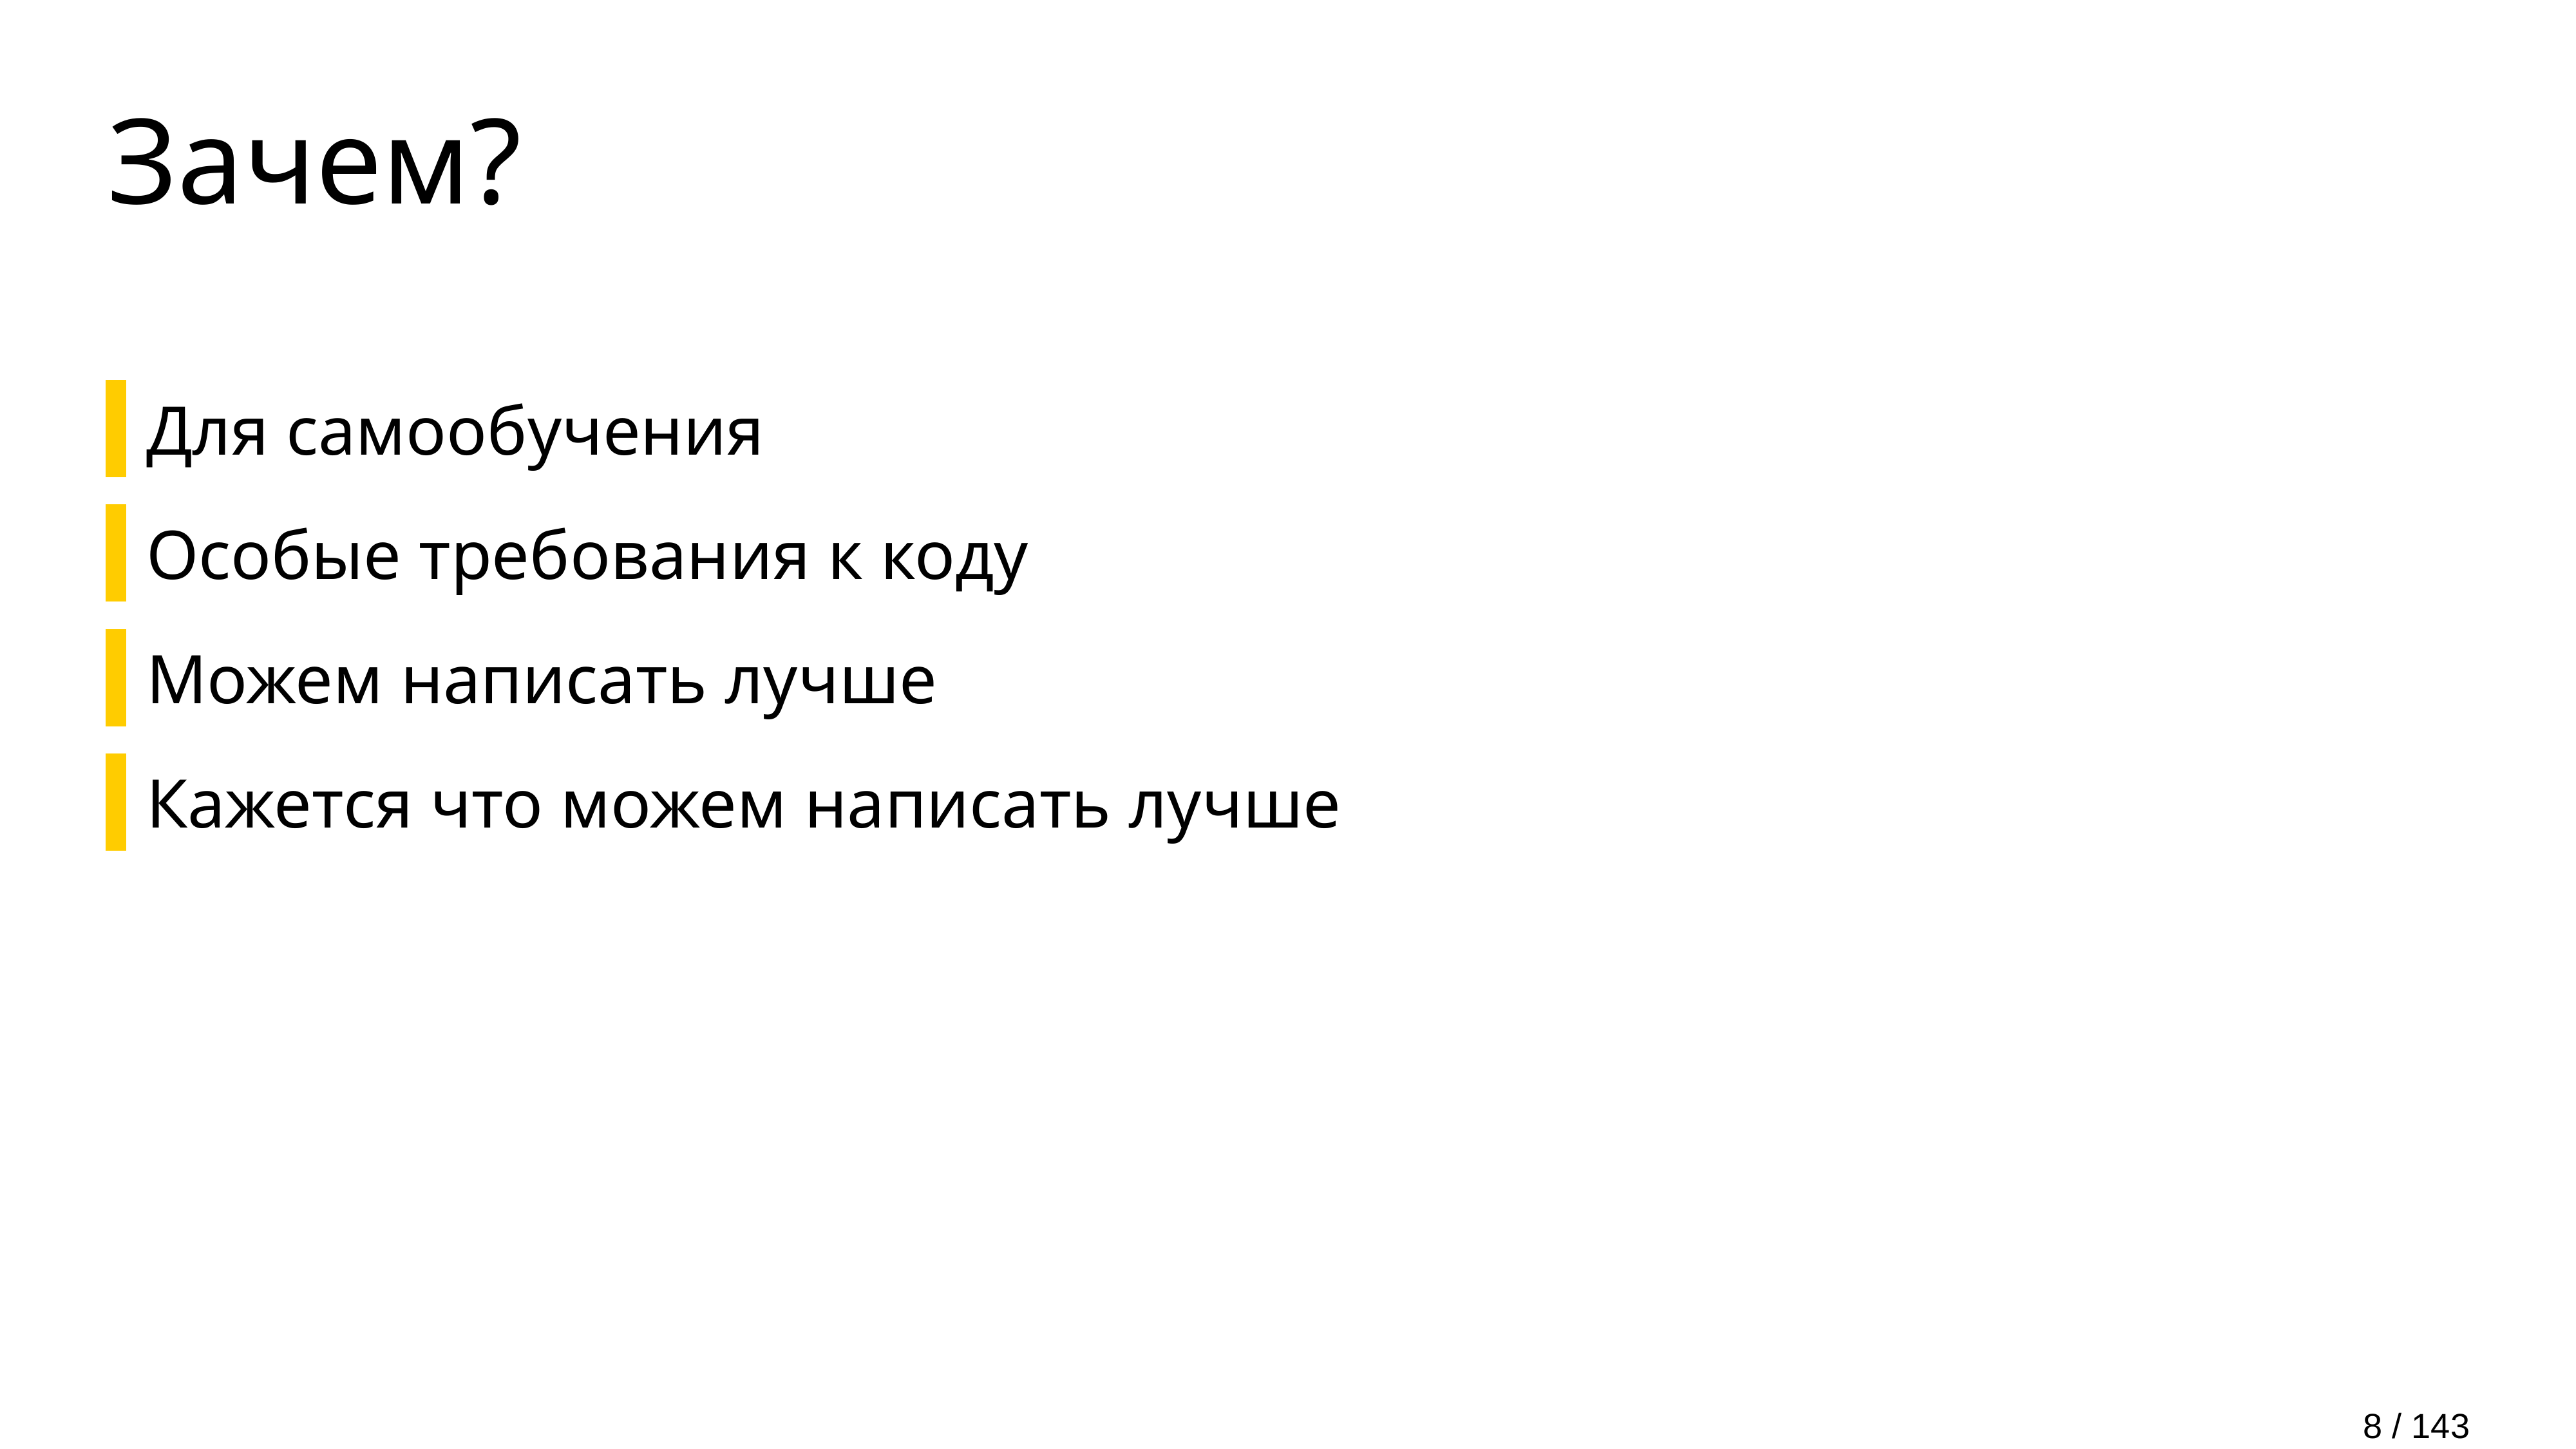

# Зачем?
 Для самообучения
 Особые требования к коду
 Можем написать лучше
 Кажется что можем написать лучше